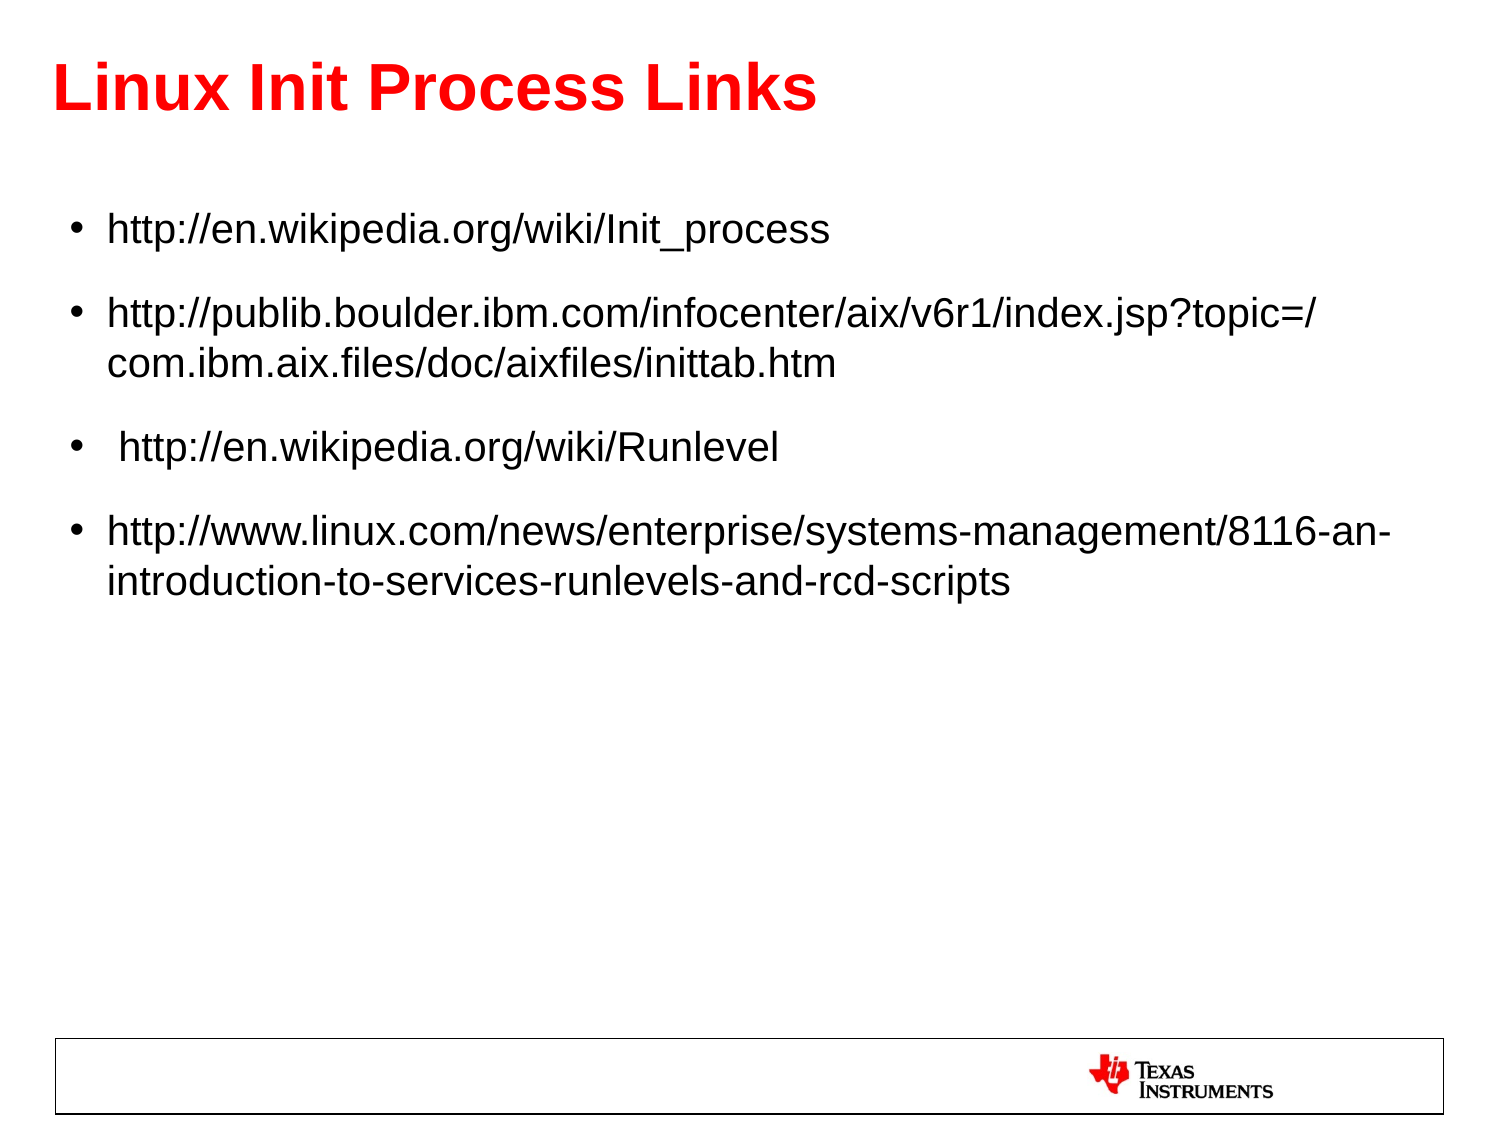

# Linux Init Process Links
http://en.wikipedia.org/wiki/Init_process
http://publib.boulder.ibm.com/infocenter/aix/v6r1/index.jsp?topic=/com.ibm.aix.files/doc/aixfiles/inittab.htm
 http://en.wikipedia.org/wiki/Runlevel
http://www.linux.com/news/enterprise/systems-management/8116-an-introduction-to-services-runlevels-and-rcd-scripts